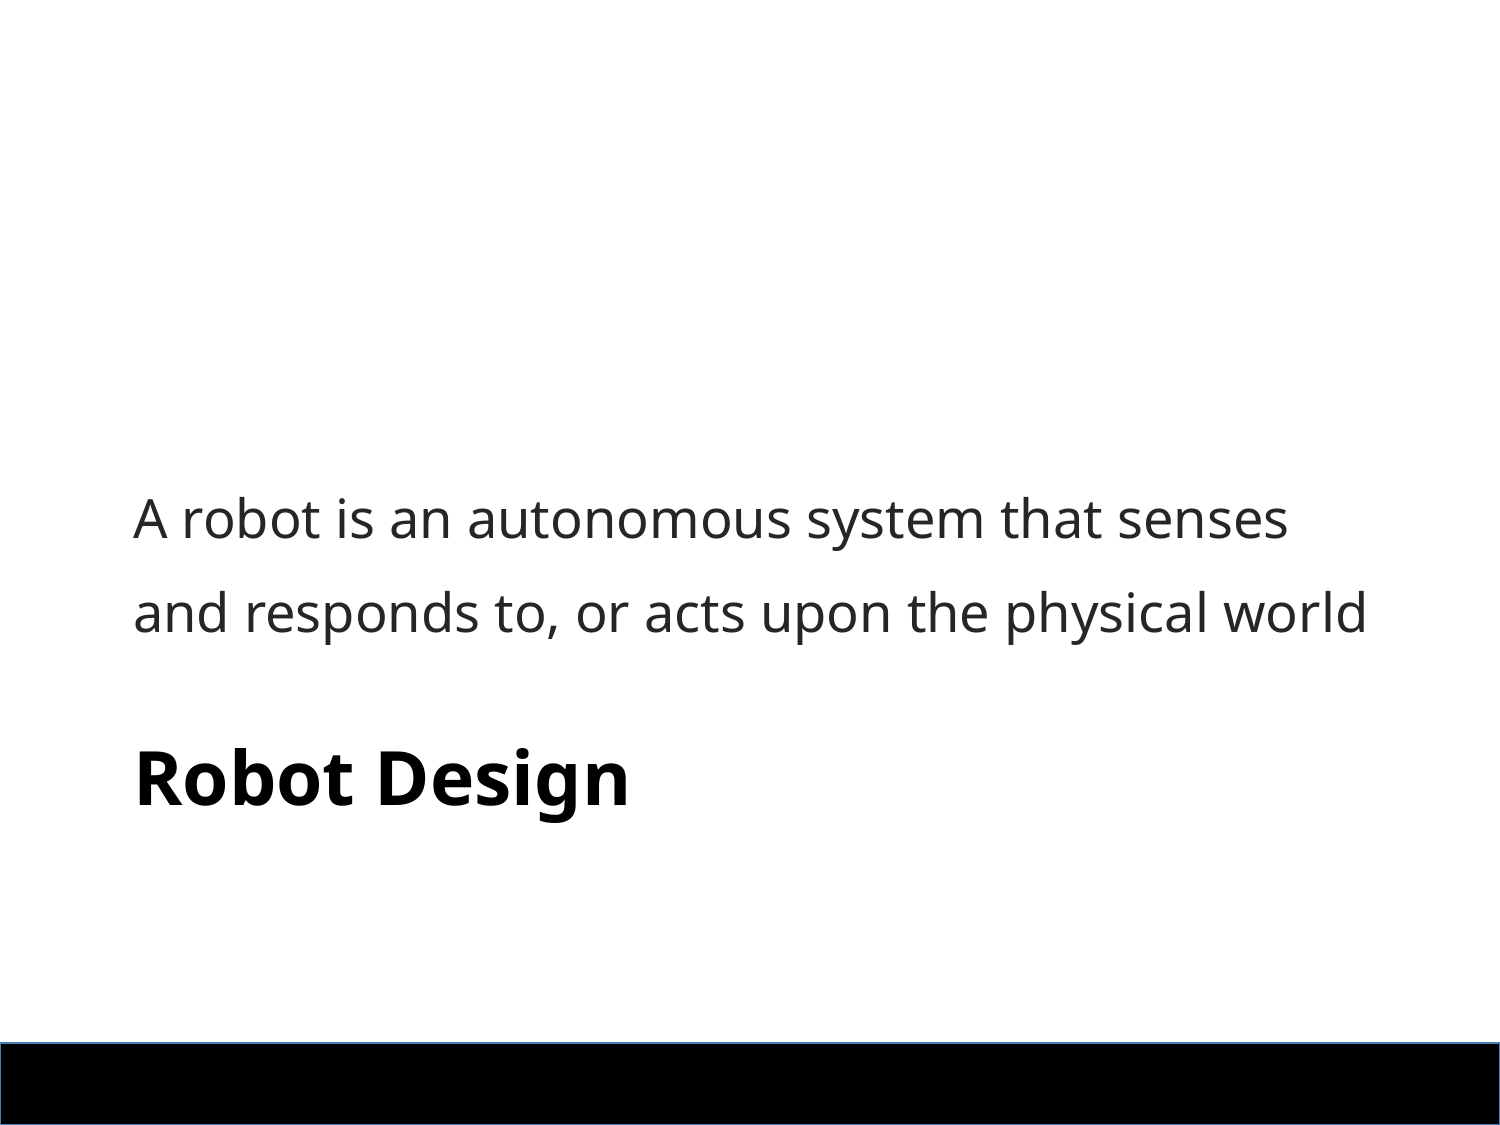

A robot is an autonomous system that senses
and responds to, or acts upon the physical world
# Robot Design
Bits & Bots